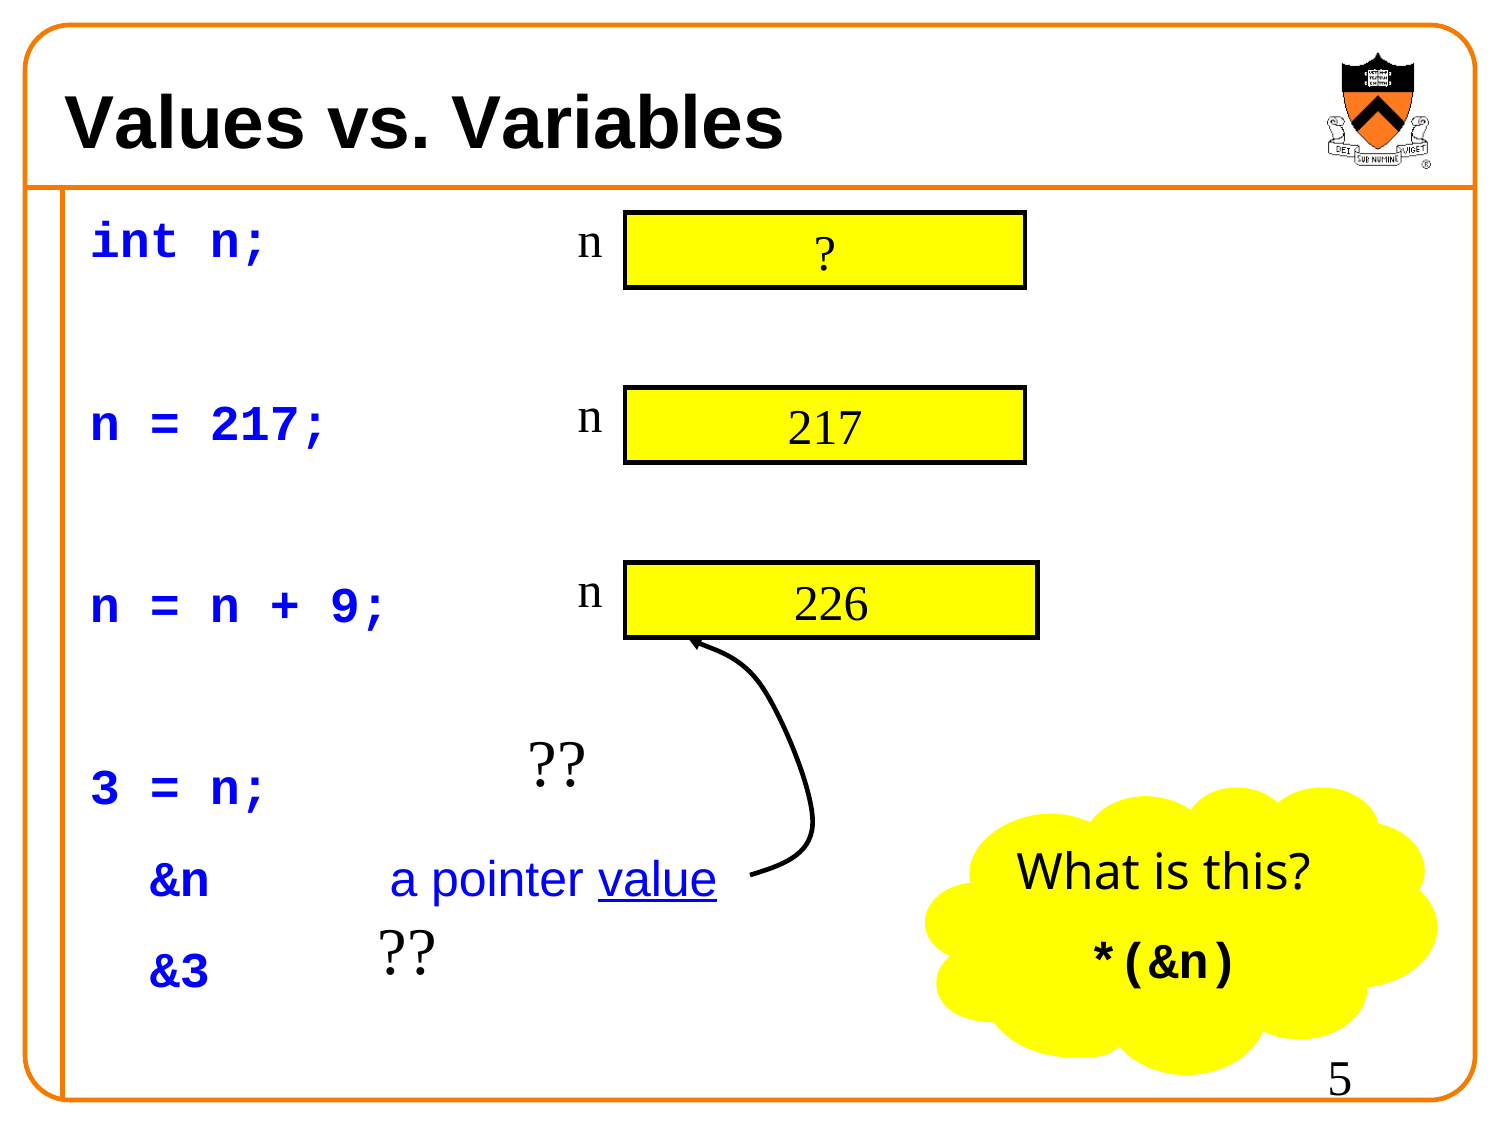

# Values vs. Variables
int n;
n = 217;
n = n + 9;
3 = n;
 &n		a pointer value
 &3
n
?
n
217
n
226
??
What is this?
*(&n)
??
5